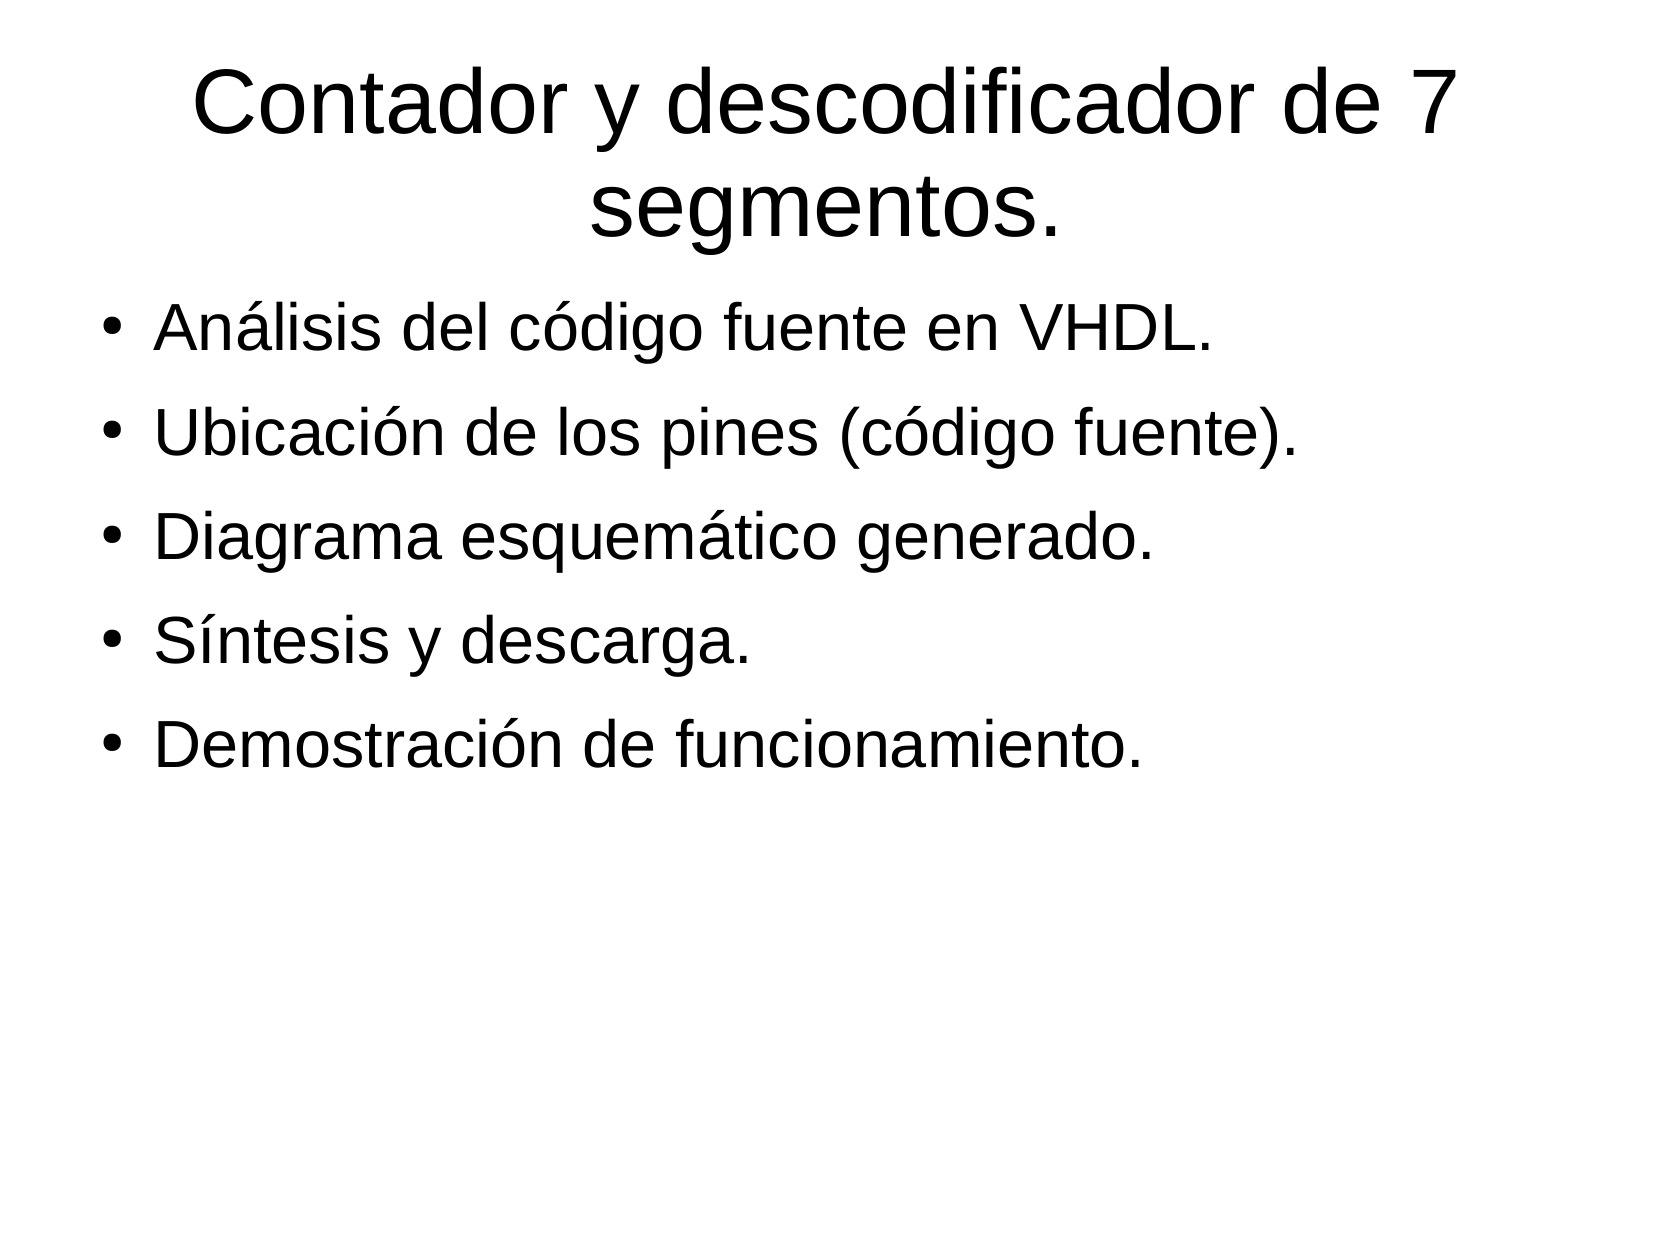

# Contador y descodificador de 7 segmentos.
Análisis del código fuente en VHDL.
Ubicación de los pines (código fuente).
Diagrama esquemático generado.
Síntesis y descarga.
Demostración de funcionamiento.